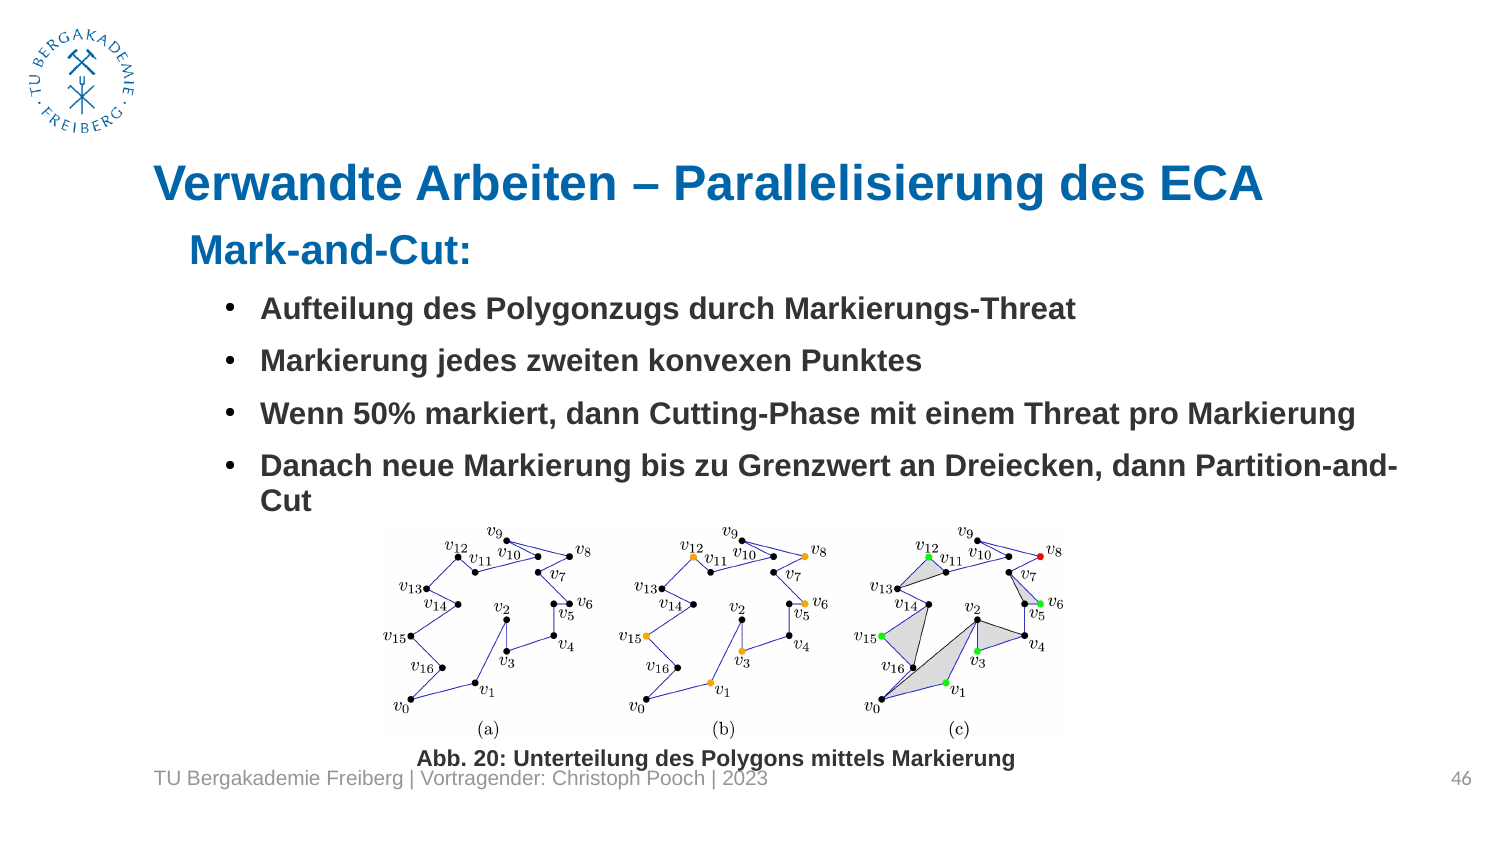

# Verwandte Arbeiten – Parallelisierung des ECA
Mark-and-Cut:
Aufteilung des Polygonzugs durch Markierungs-Threat
Markierung jedes zweiten konvexen Punktes
Wenn 50% markiert, dann Cutting-Phase mit einem Threat pro Markierung
Danach neue Markierung bis zu Grenzwert an Dreiecken, dann Partition-and-Cut
Abb. 20: Unterteilung des Polygons mittels Markierung
TU Bergakademie Freiberg | Vortragender: Christoph Pooch | 2023